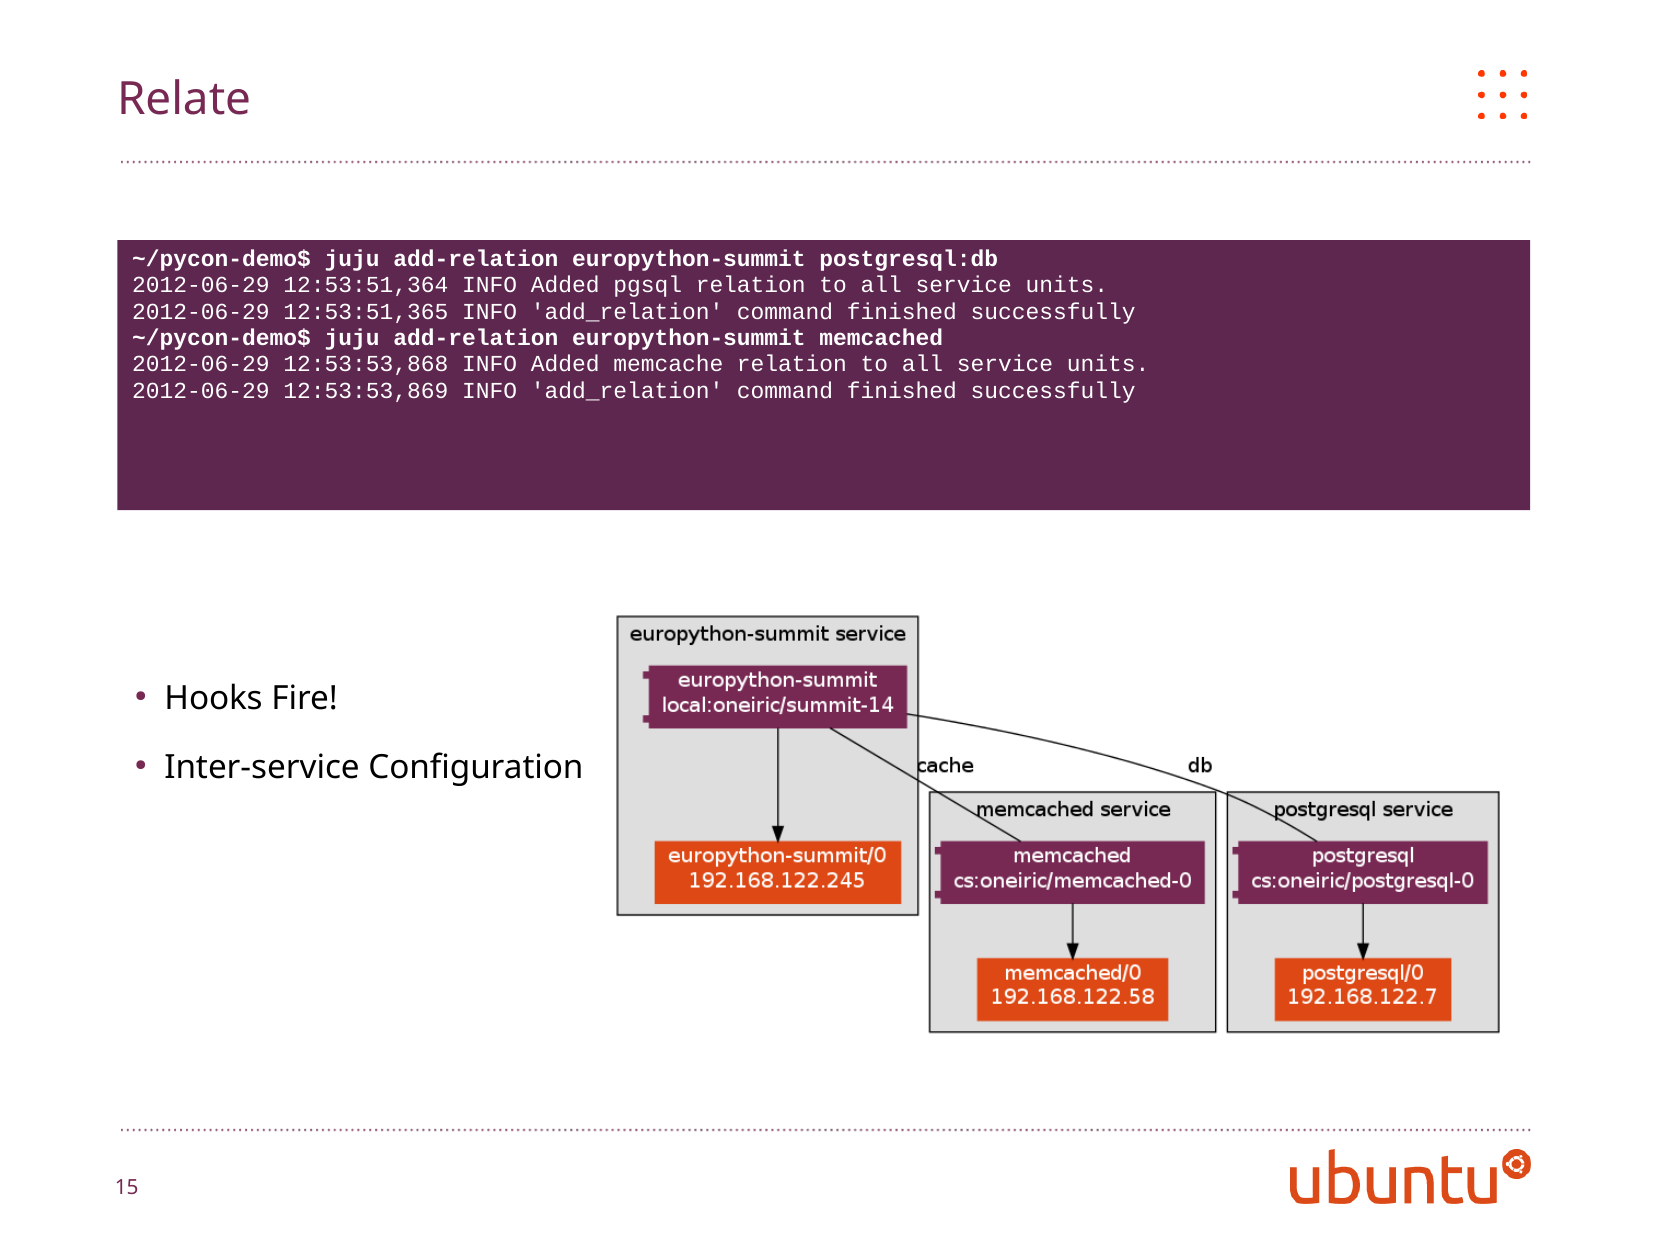

# Relate
~/pycon-demo$ juju add-relation europython-summit postgresql:db
2012-06-29 12:53:51,364 INFO Added pgsql relation to all service units.
2012-06-29 12:53:51,365 INFO 'add_relation' command finished successfully
~/pycon-demo$ juju add-relation europython-summit memcached
2012-06-29 12:53:53,868 INFO Added memcache relation to all service units.
2012-06-29 12:53:53,869 INFO 'add_relation' command finished successfully
Hooks Fire!
Inter-service Configuration